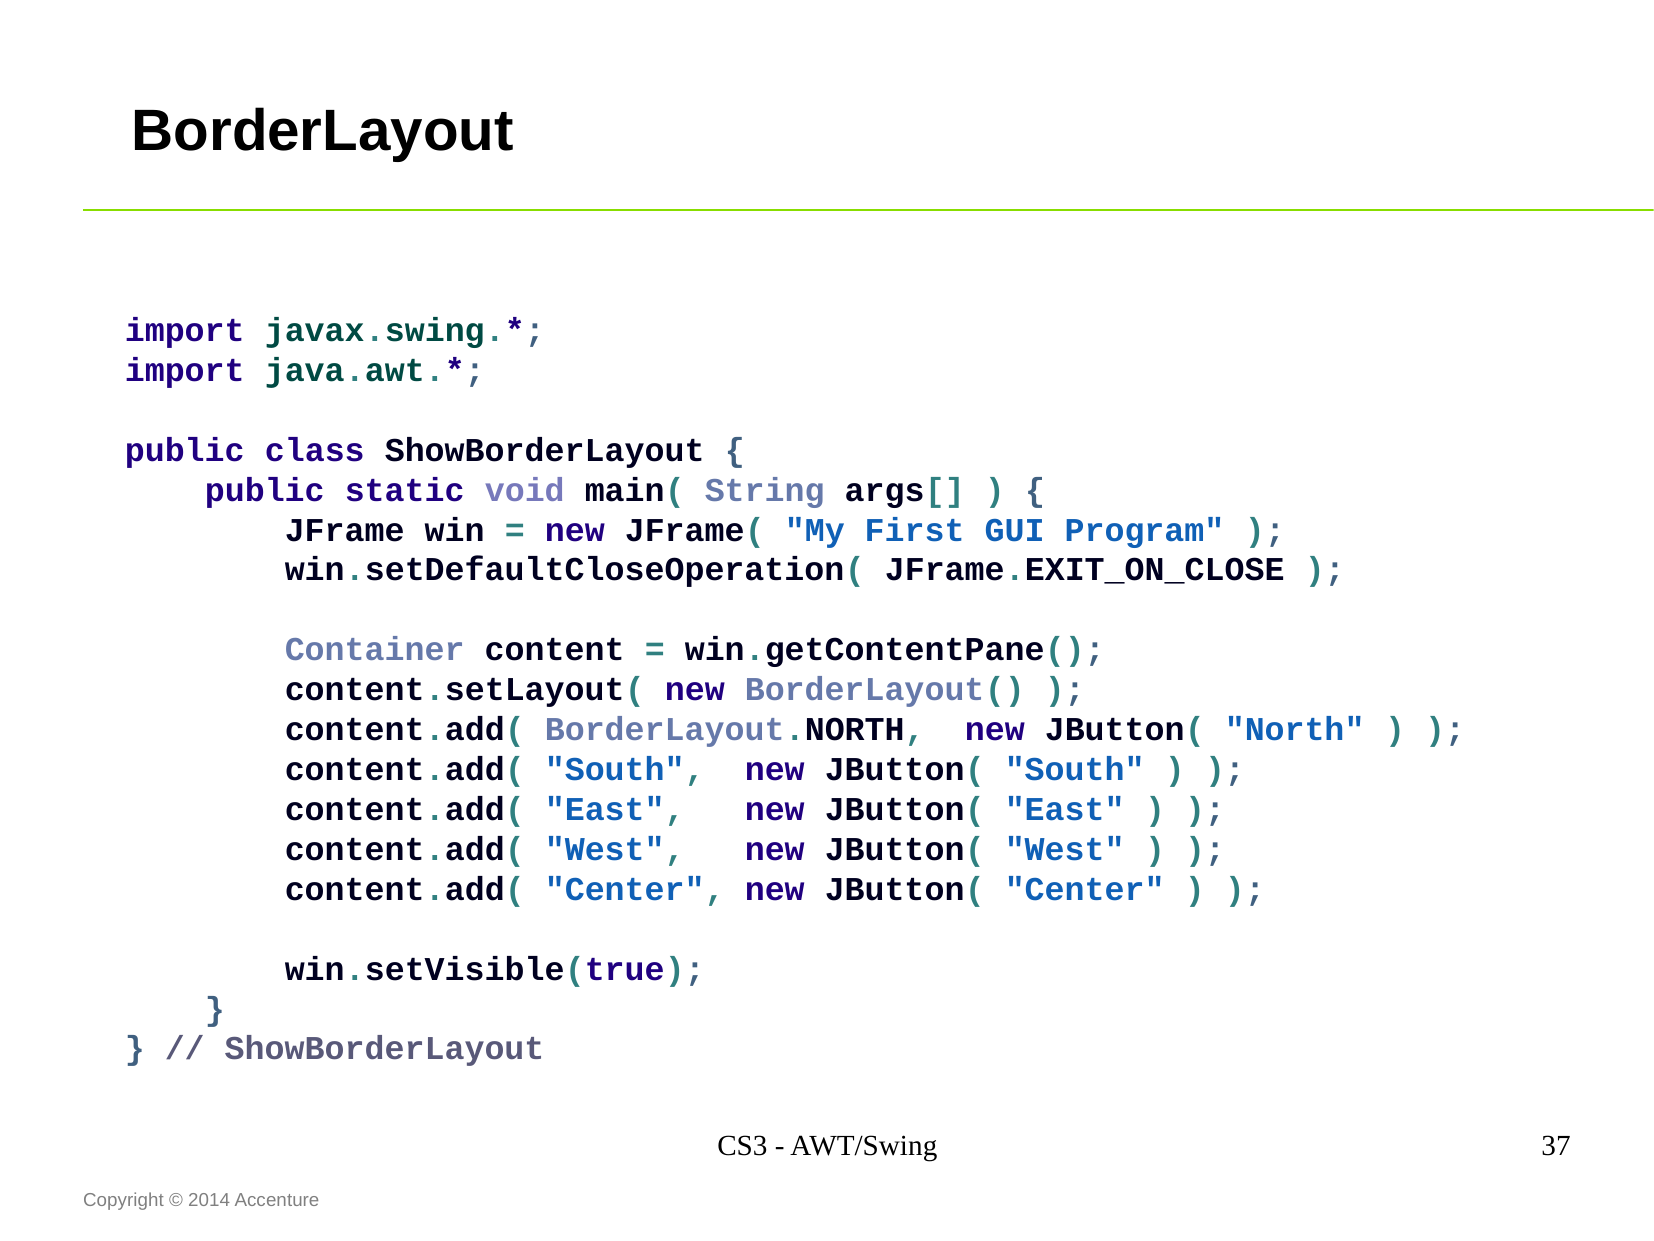

# BorderLayout
import javax.swing.*;
import java.awt.*;
public class ShowBorderLayout {
 public static void main( String args[] ) {
 JFrame win = new JFrame( "My First GUI Program" );
 win.setDefaultCloseOperation( JFrame.EXIT_ON_CLOSE );
 Container content = win.getContentPane();
 content.setLayout( new BorderLayout() );
 content.add( BorderLayout.NORTH, new JButton( "North" ) );
 content.add( "South", new JButton( "South" ) );
 content.add( "East", new JButton( "East" ) );
 content.add( "West", new JButton( "West" ) );
 content.add( "Center", new JButton( "Center" ) );
 win.setVisible(true);
 }
} // ShowBorderLayout
CS3 - AWT/Swing
37